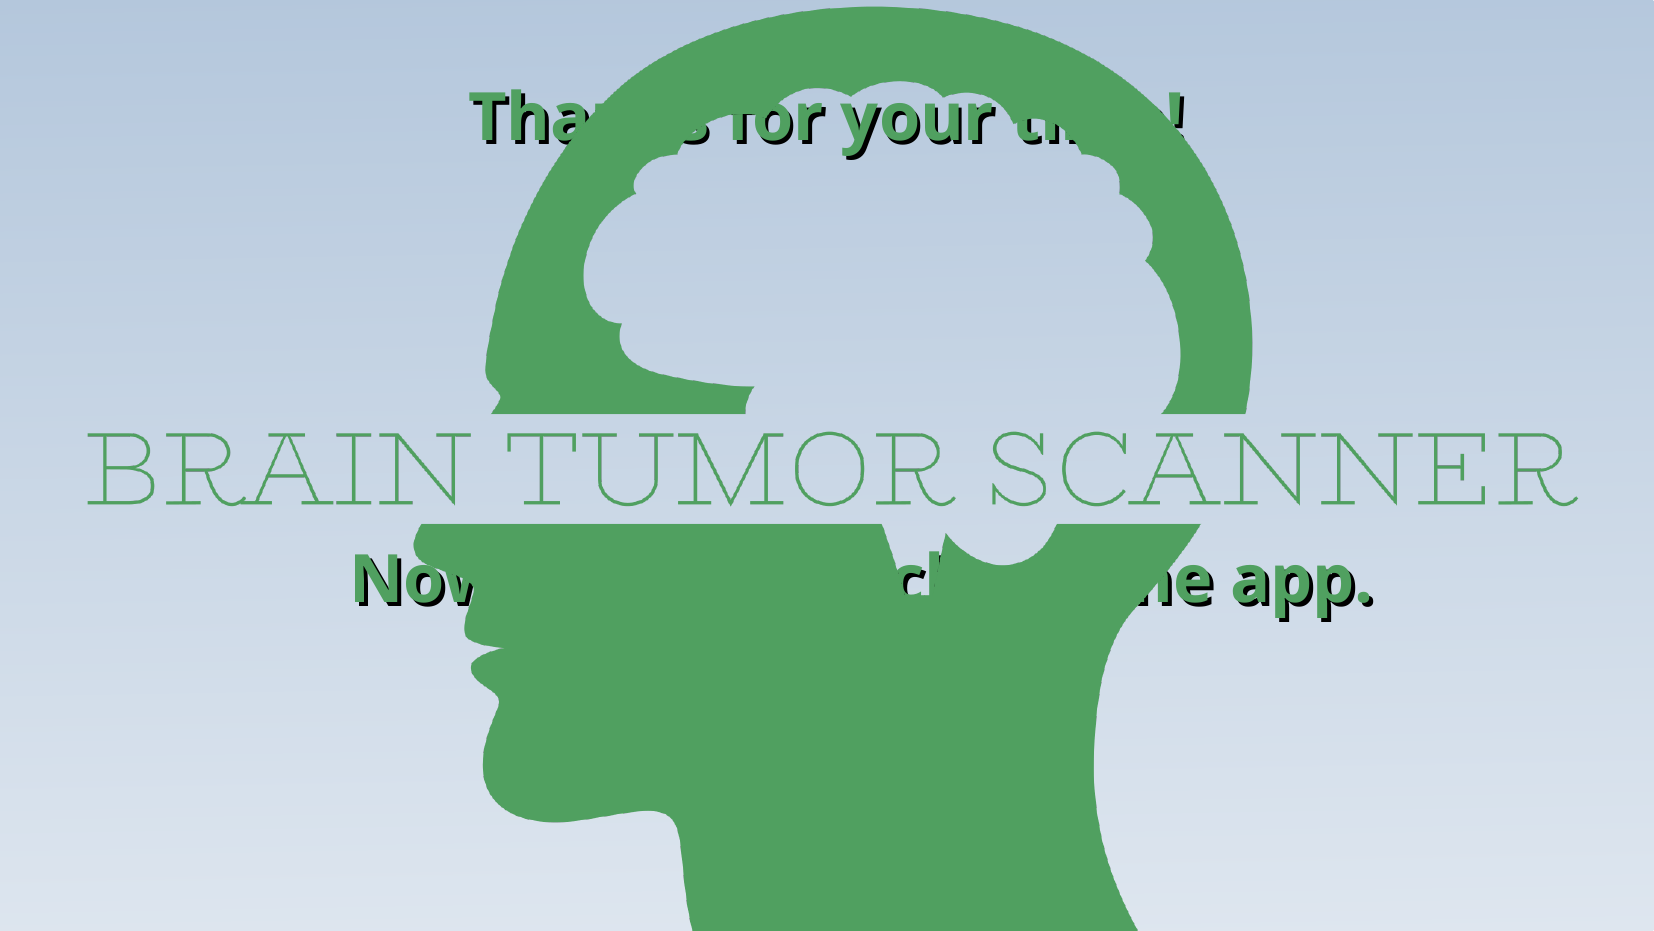

# Thanks for your time!
Now it’s time to check the app.